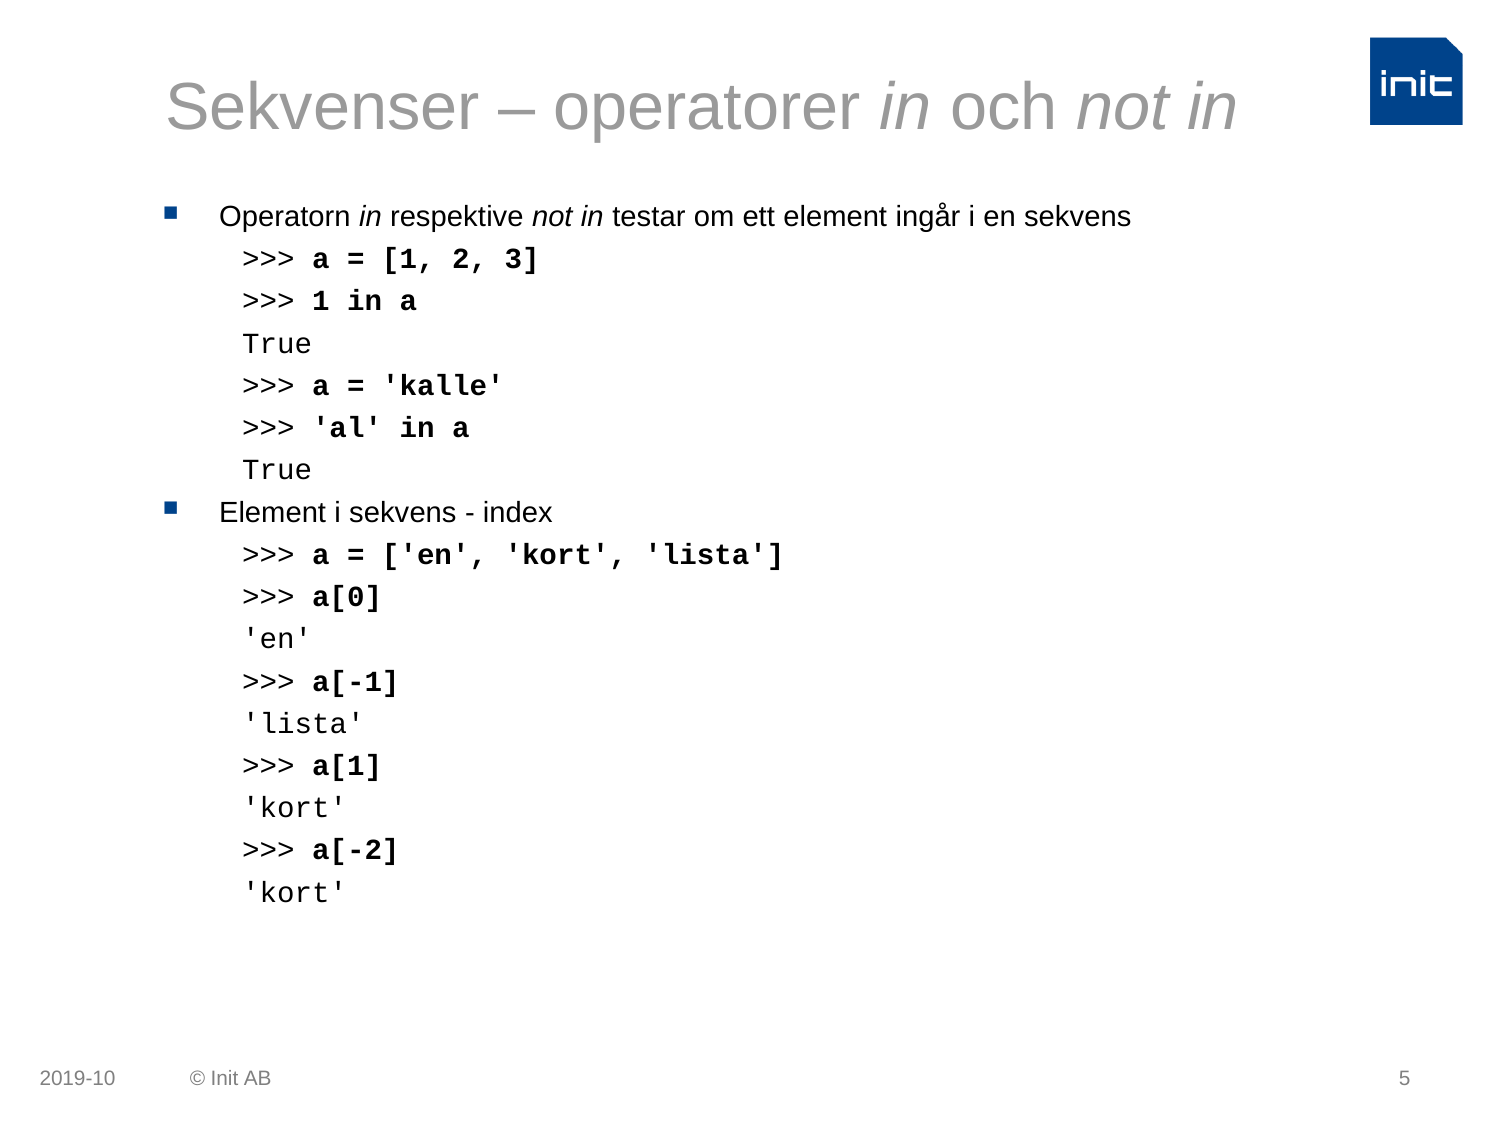

Sekvenser – operatorer in och not in
Operatorn in respektive not in testar om ett element ingår i en sekvens
>>> a = [1, 2, 3]
>>> 1 in a
True
>>> a = 'kalle'
>>> 'al' in a
True
Element i sekvens - index
>>> a = ['en', 'kort', 'lista']
>>> a[0]
'en'
>>> a[-1]
'lista'
>>> a[1]
'kort'
>>> a[-2]
'kort'
2019-10
© Init AB